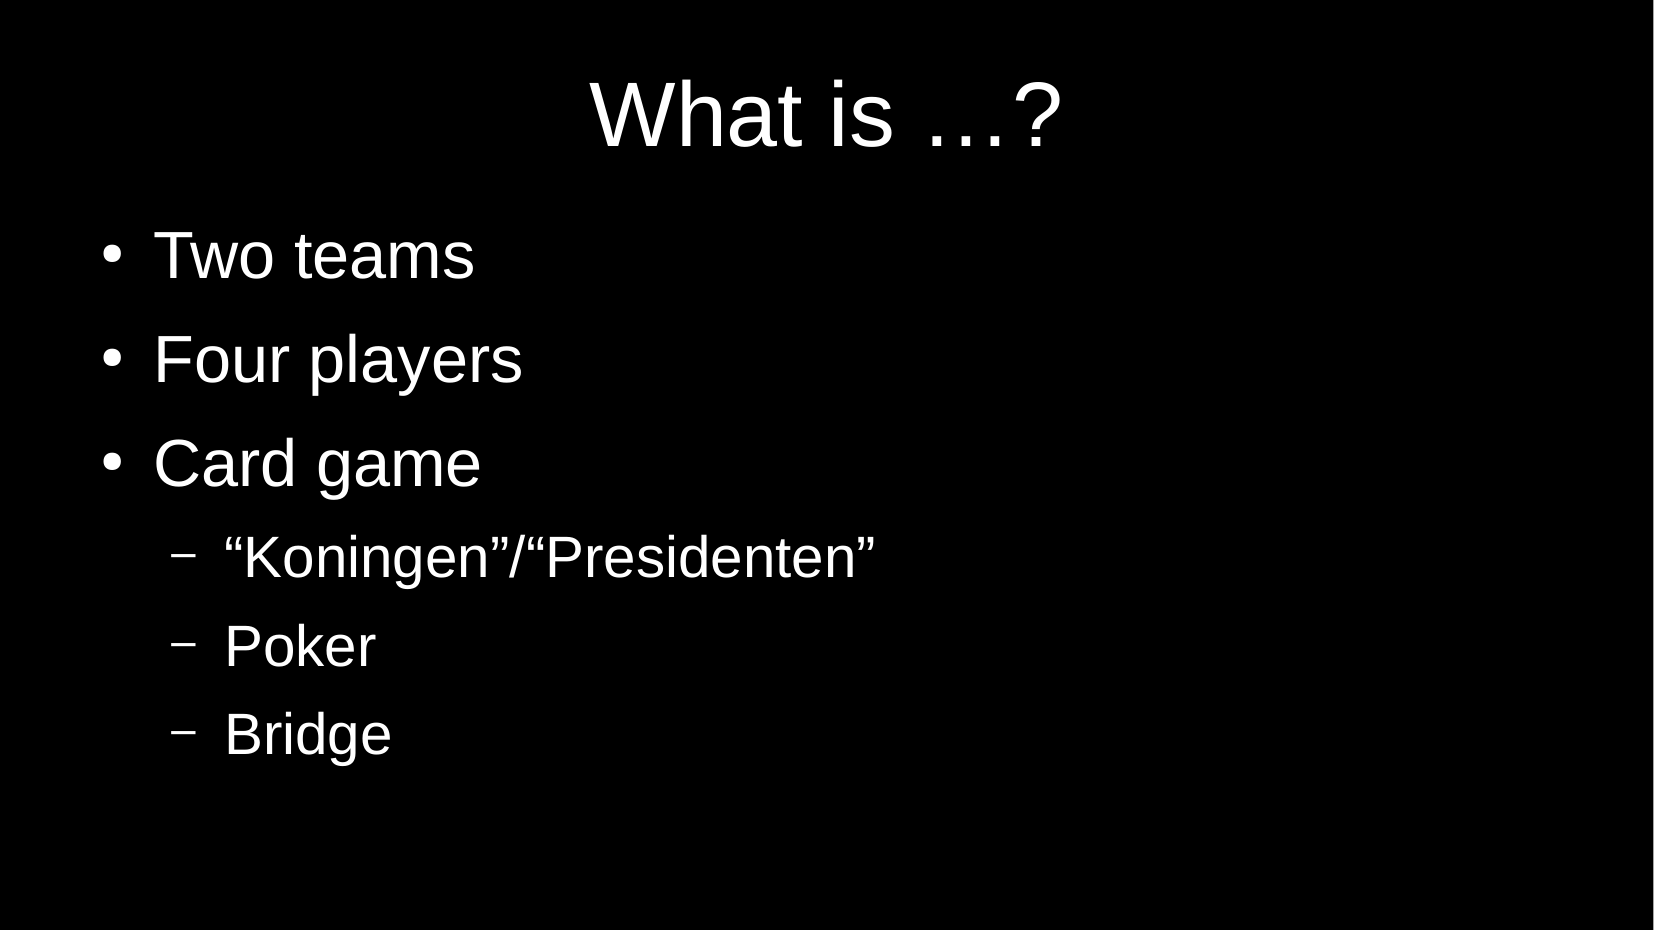

# What is …?
Two teams
Four players
Card game
“Koningen”/“Presidenten”
Poker
Bridge